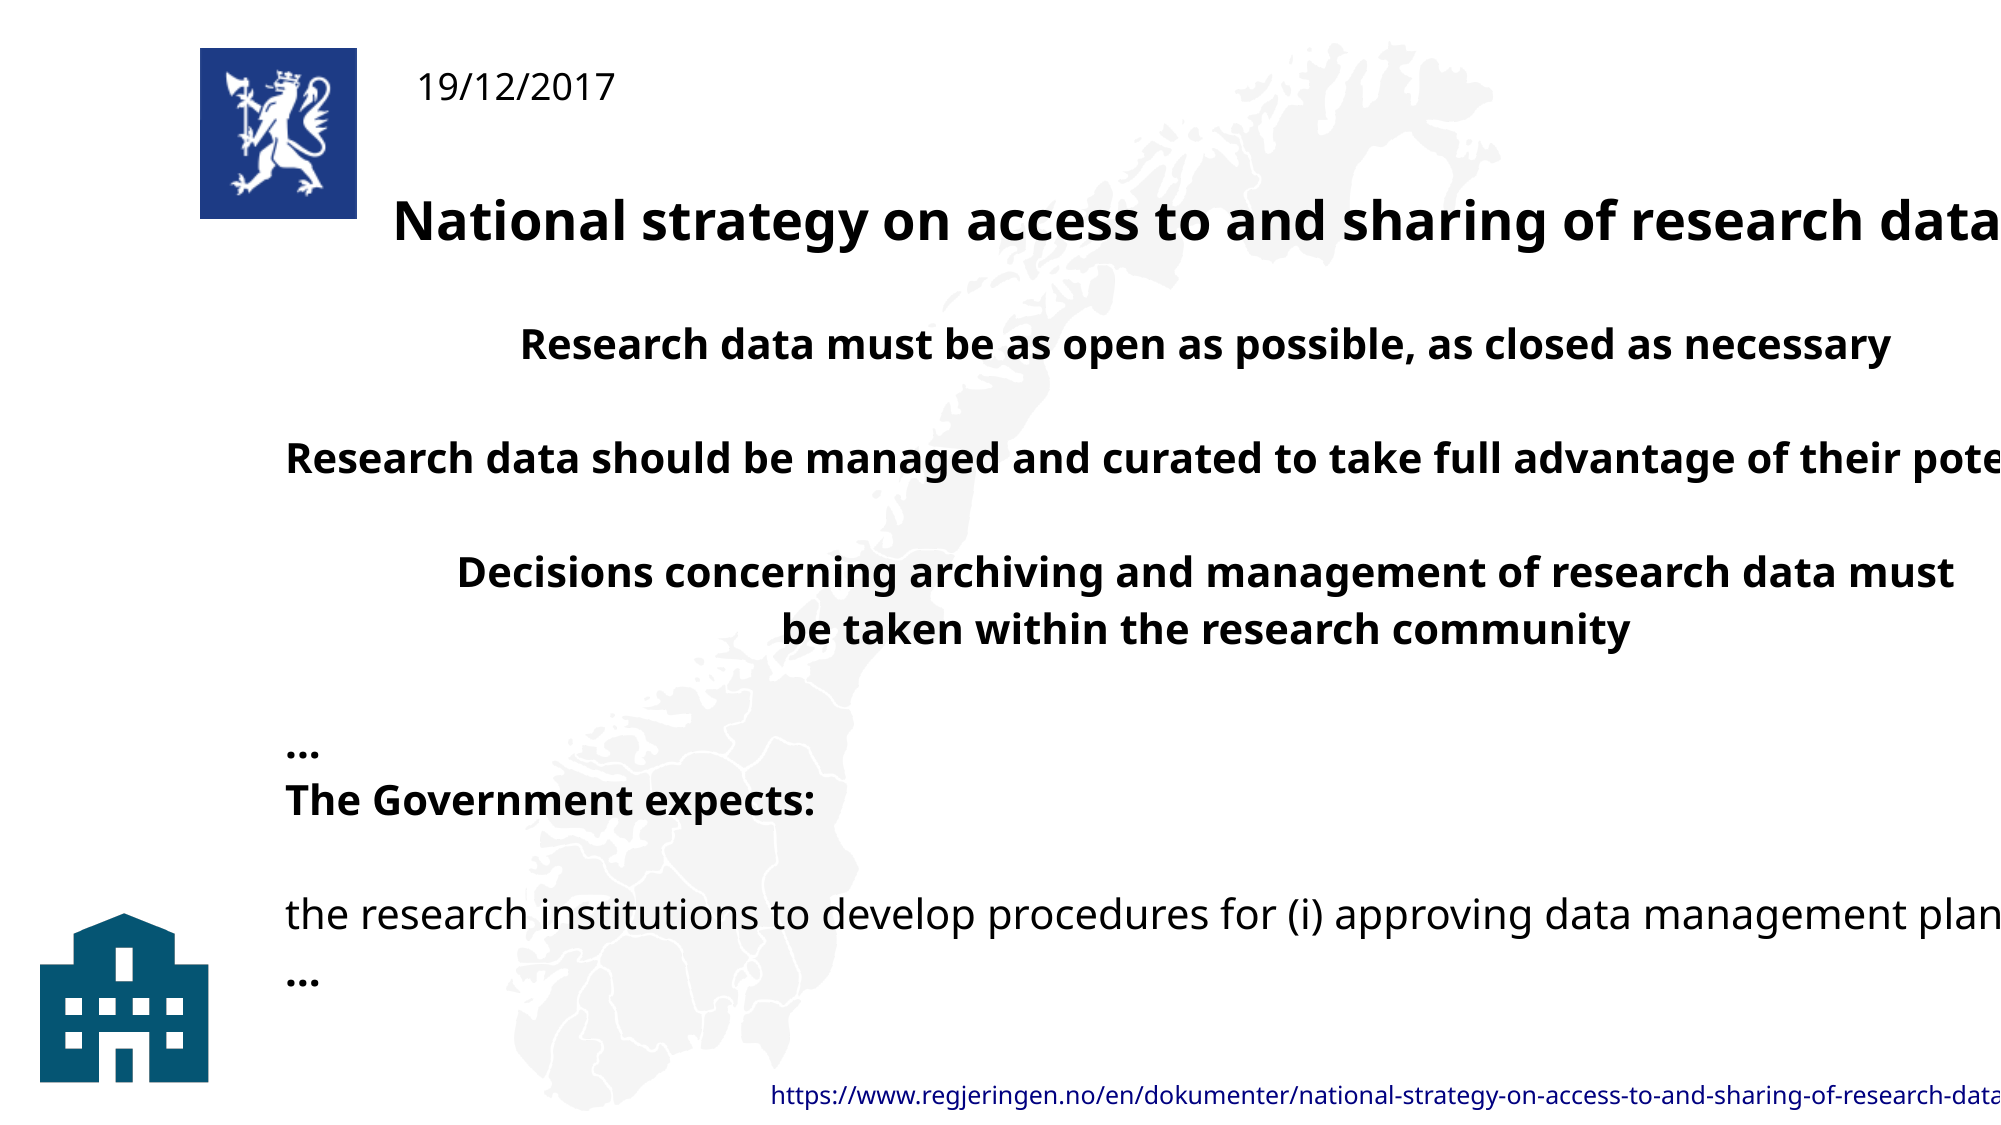

19/12/2017
National strategy on access to and sharing of research data
Research data must be as open as possible, as closed as necessary
Research data should be managed and curated to take full advantage of their potential.
Decisions concerning archiving and management of ­research data must
be taken within the research community
...
The Government expects:
the research institutions to develop procedures for (i) approving data management plans
…
https://www.regjeringen.no/en/dokumenter/national-strategy-on-access-to-and-sharing-of-research-data/id2582412/